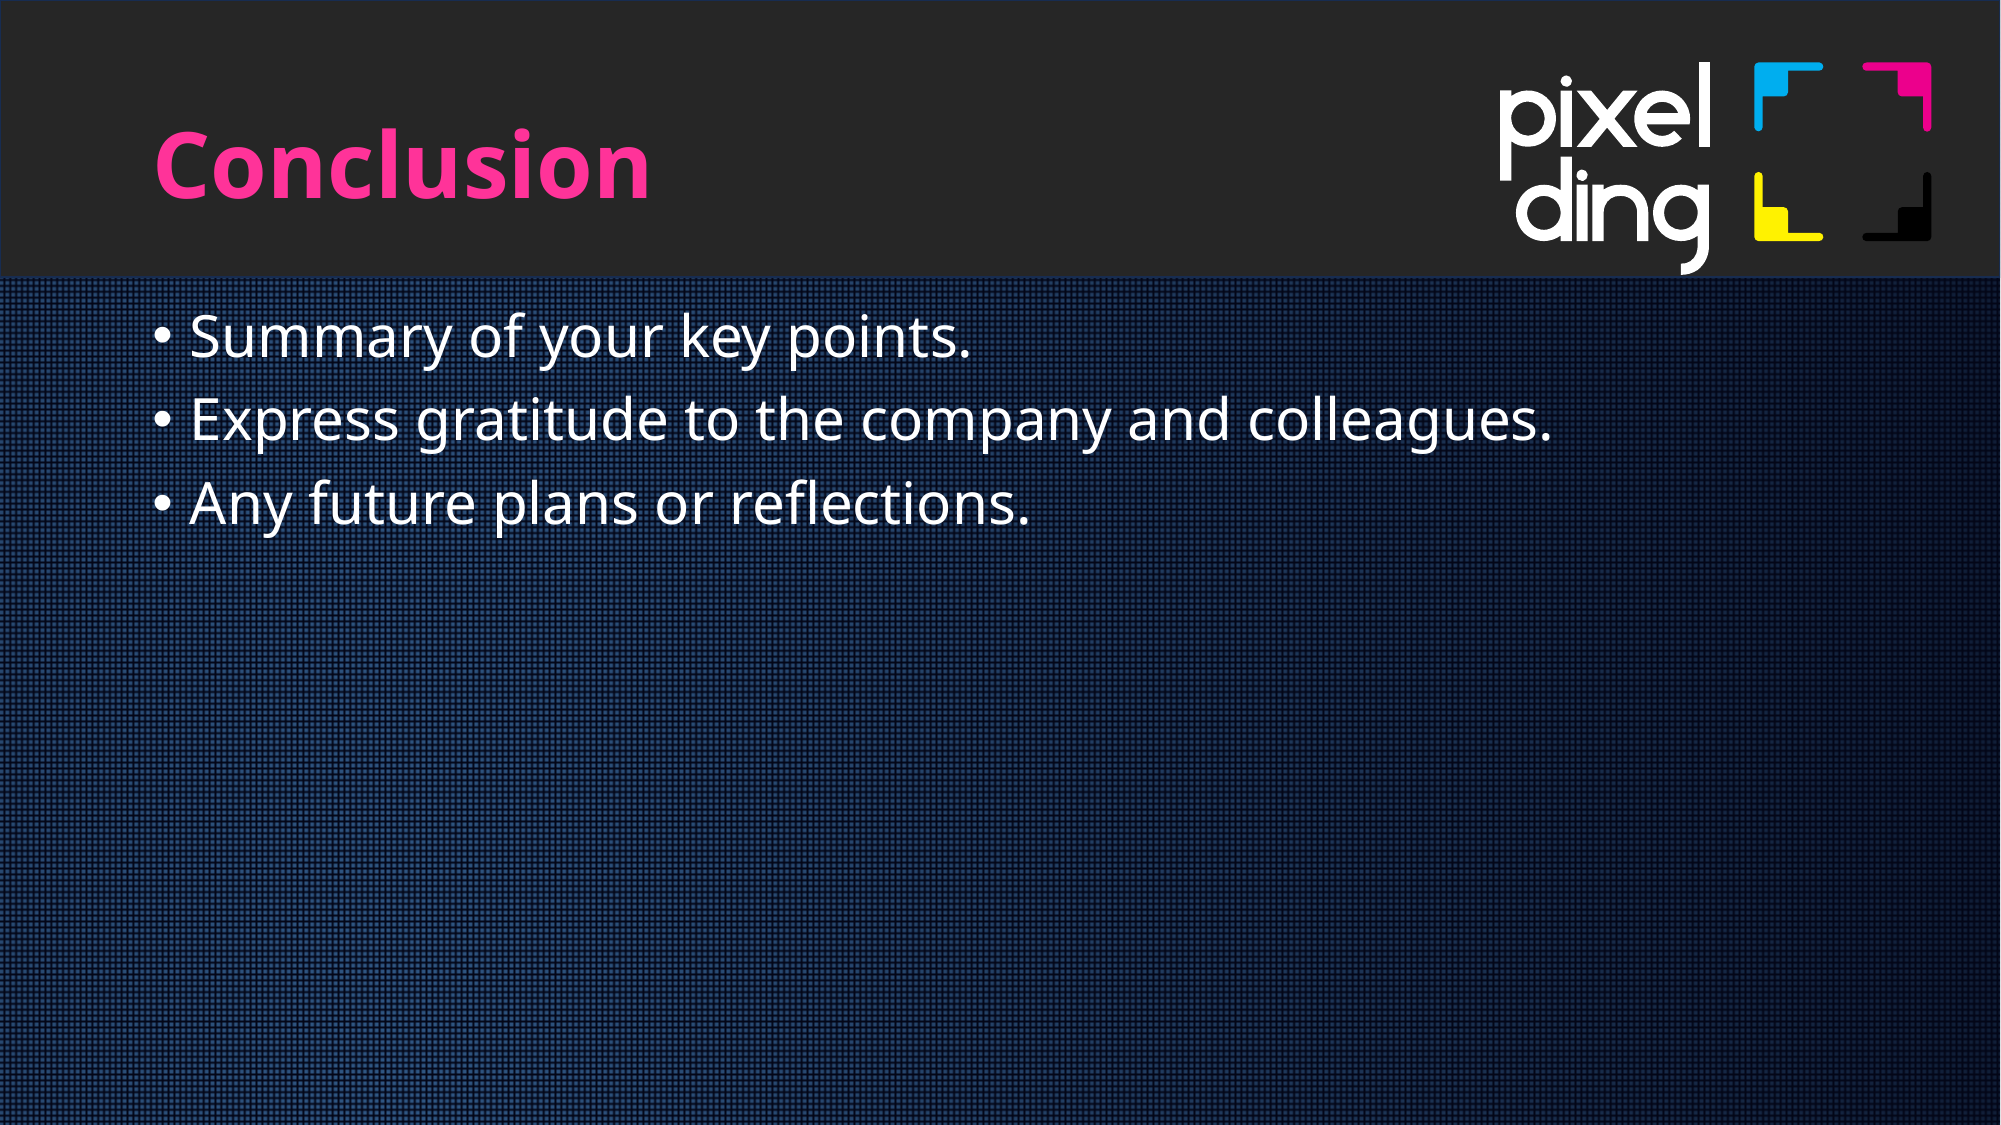

# Conclusion
Summary of your key points.
Express gratitude to the company and colleagues.
Any future plans or reflections.